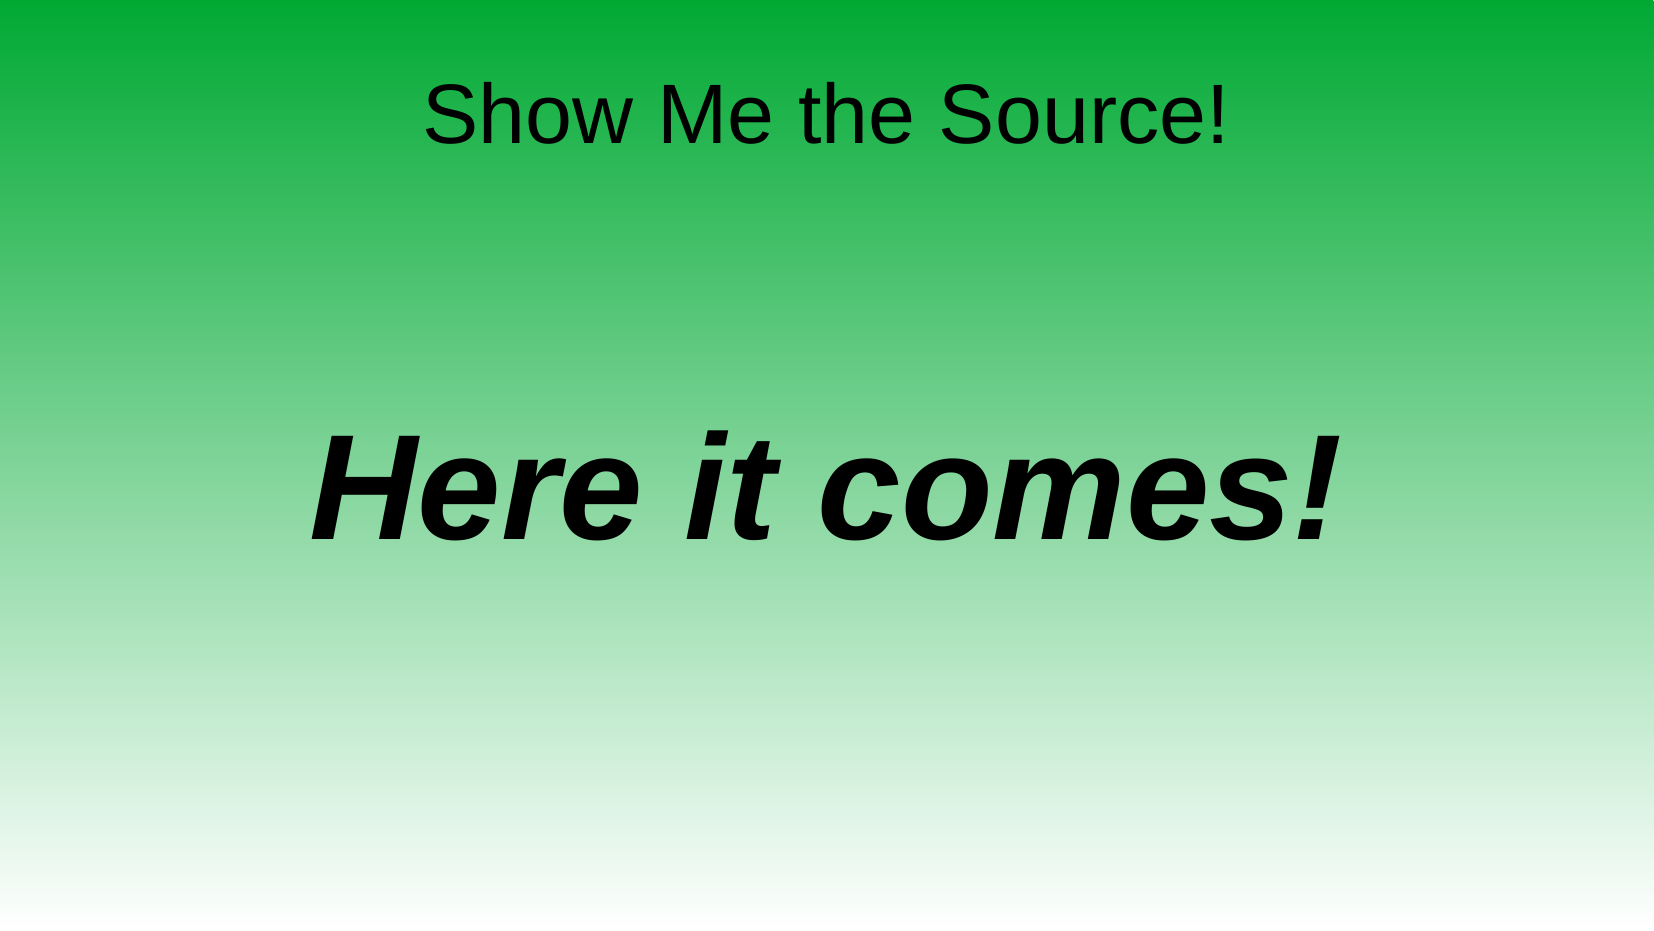

# Show Me the Source!
Here it comes!